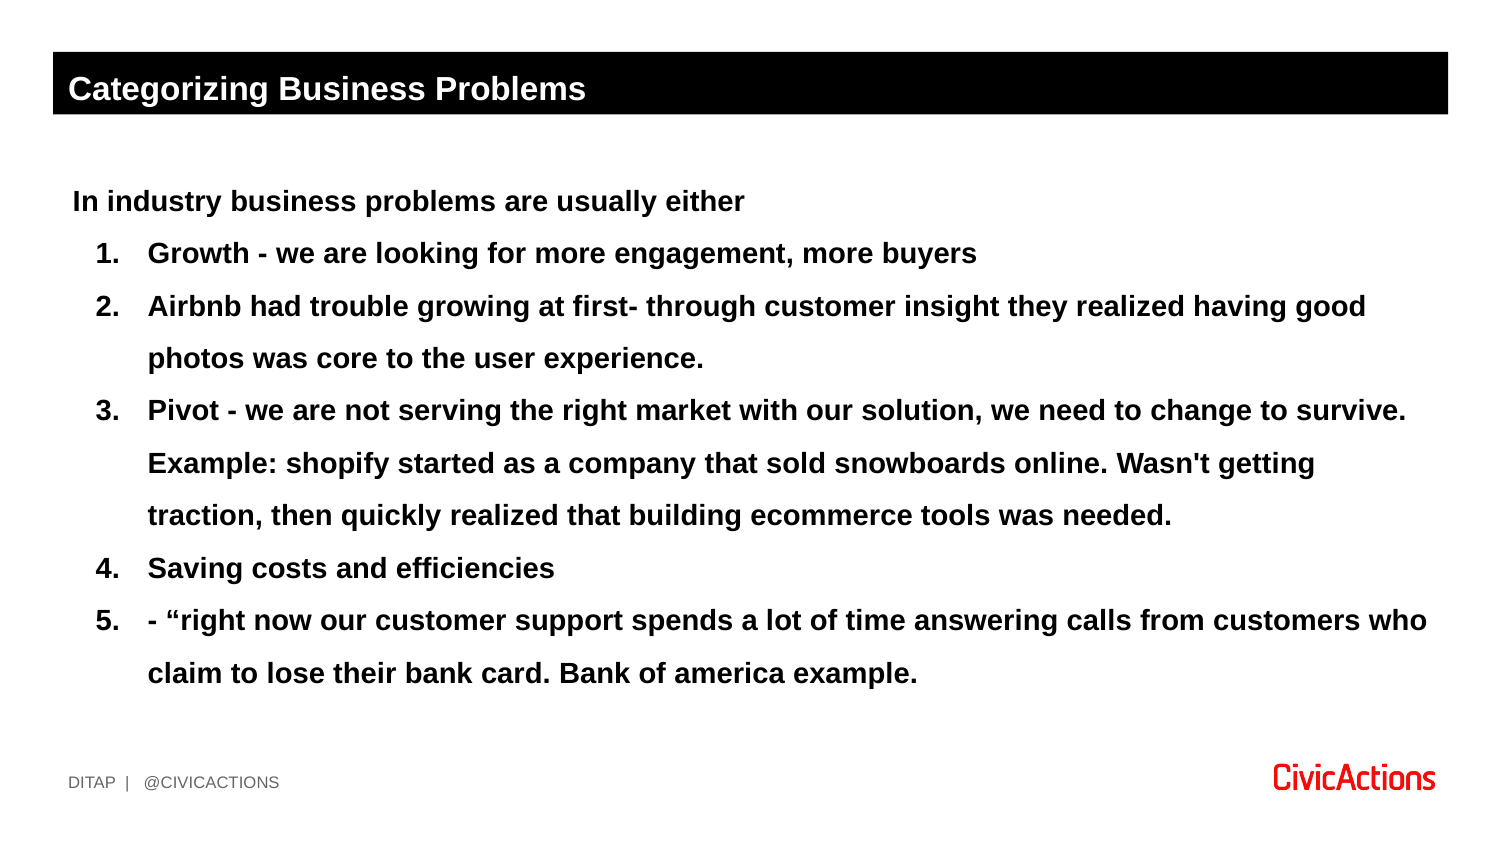

# Categorizing Business Problems
In industry business problems are usually either
Growth - we are looking for more engagement, more buyers
Airbnb had trouble growing at first- through customer insight they realized having good photos was core to the user experience.
Pivot - we are not serving the right market with our solution, we need to change to survive. Example: shopify started as a company that sold snowboards online. Wasn't getting traction, then quickly realized that building ecommerce tools was needed.
Saving costs and efficiencies
- “right now our customer support spends a lot of time answering calls from customers who claim to lose their bank card. Bank of america example.